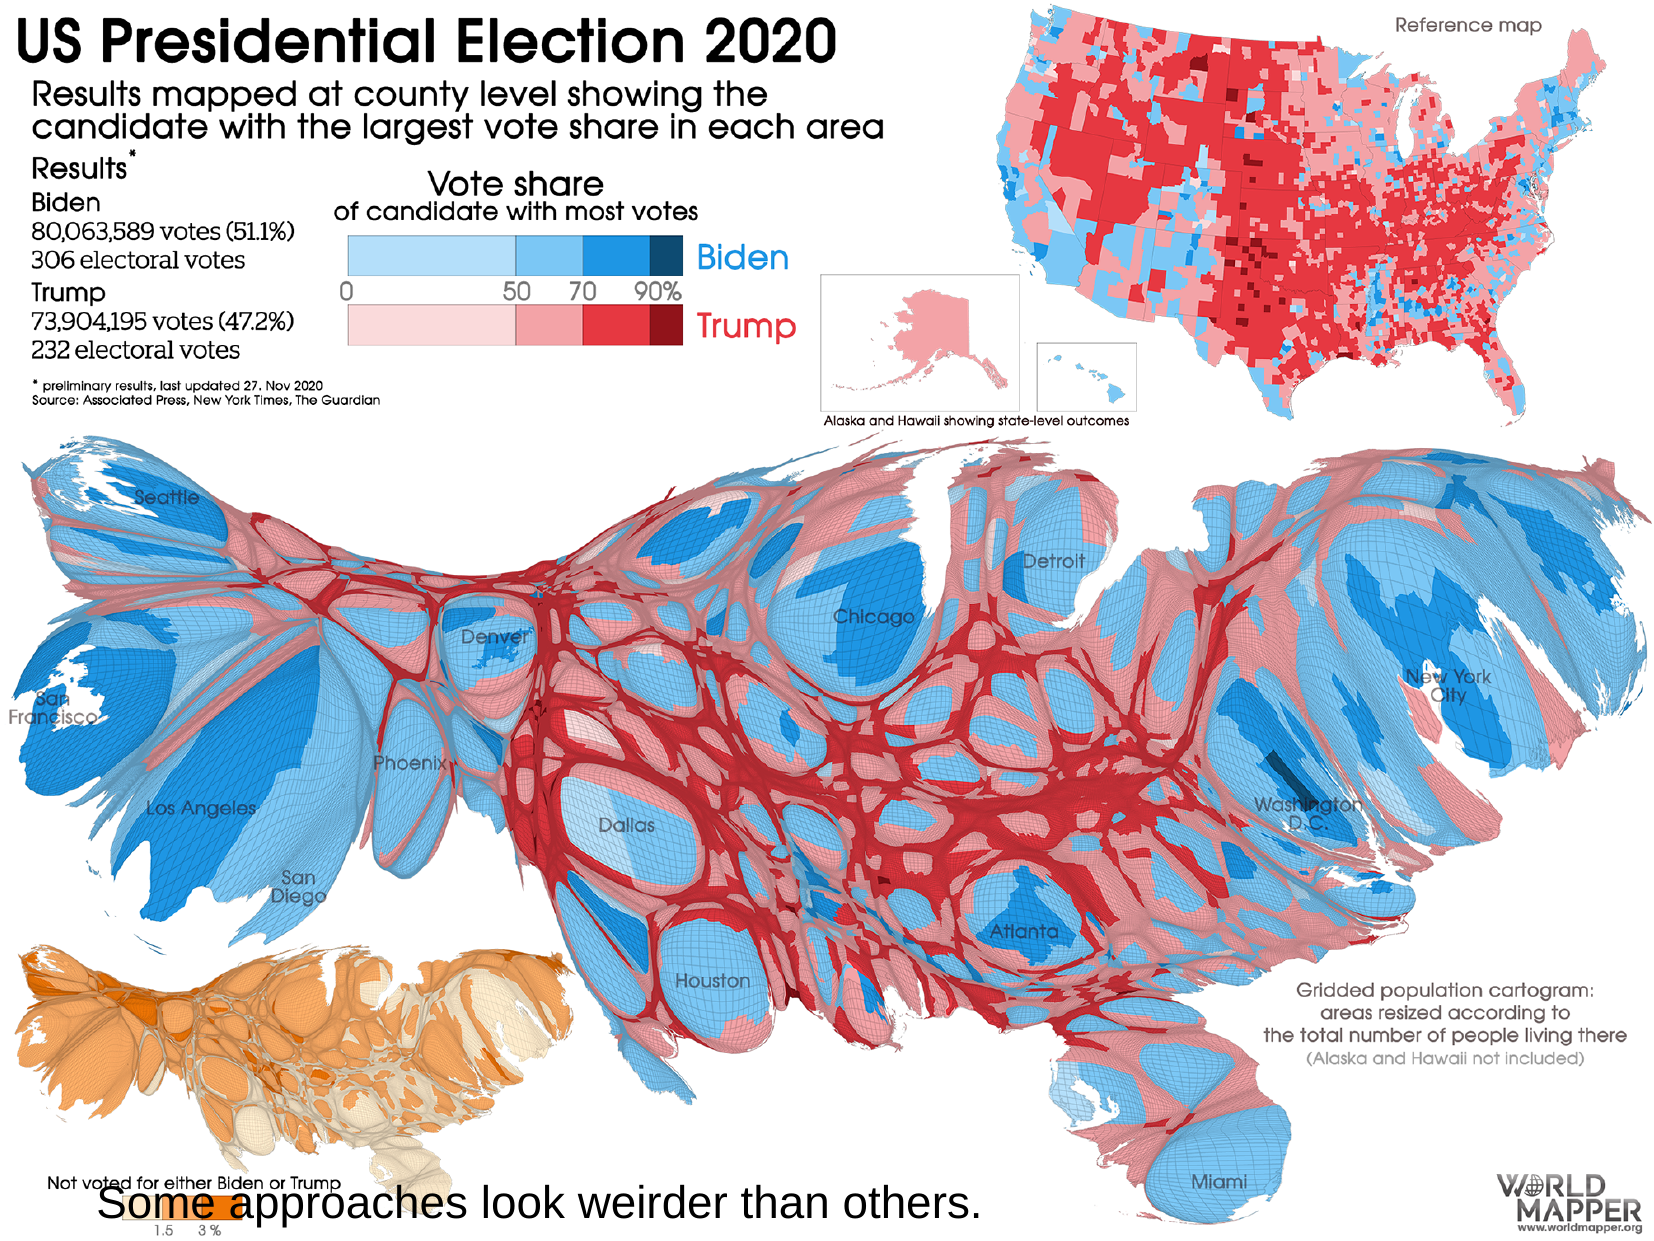

#
Some approaches look weirder than others.